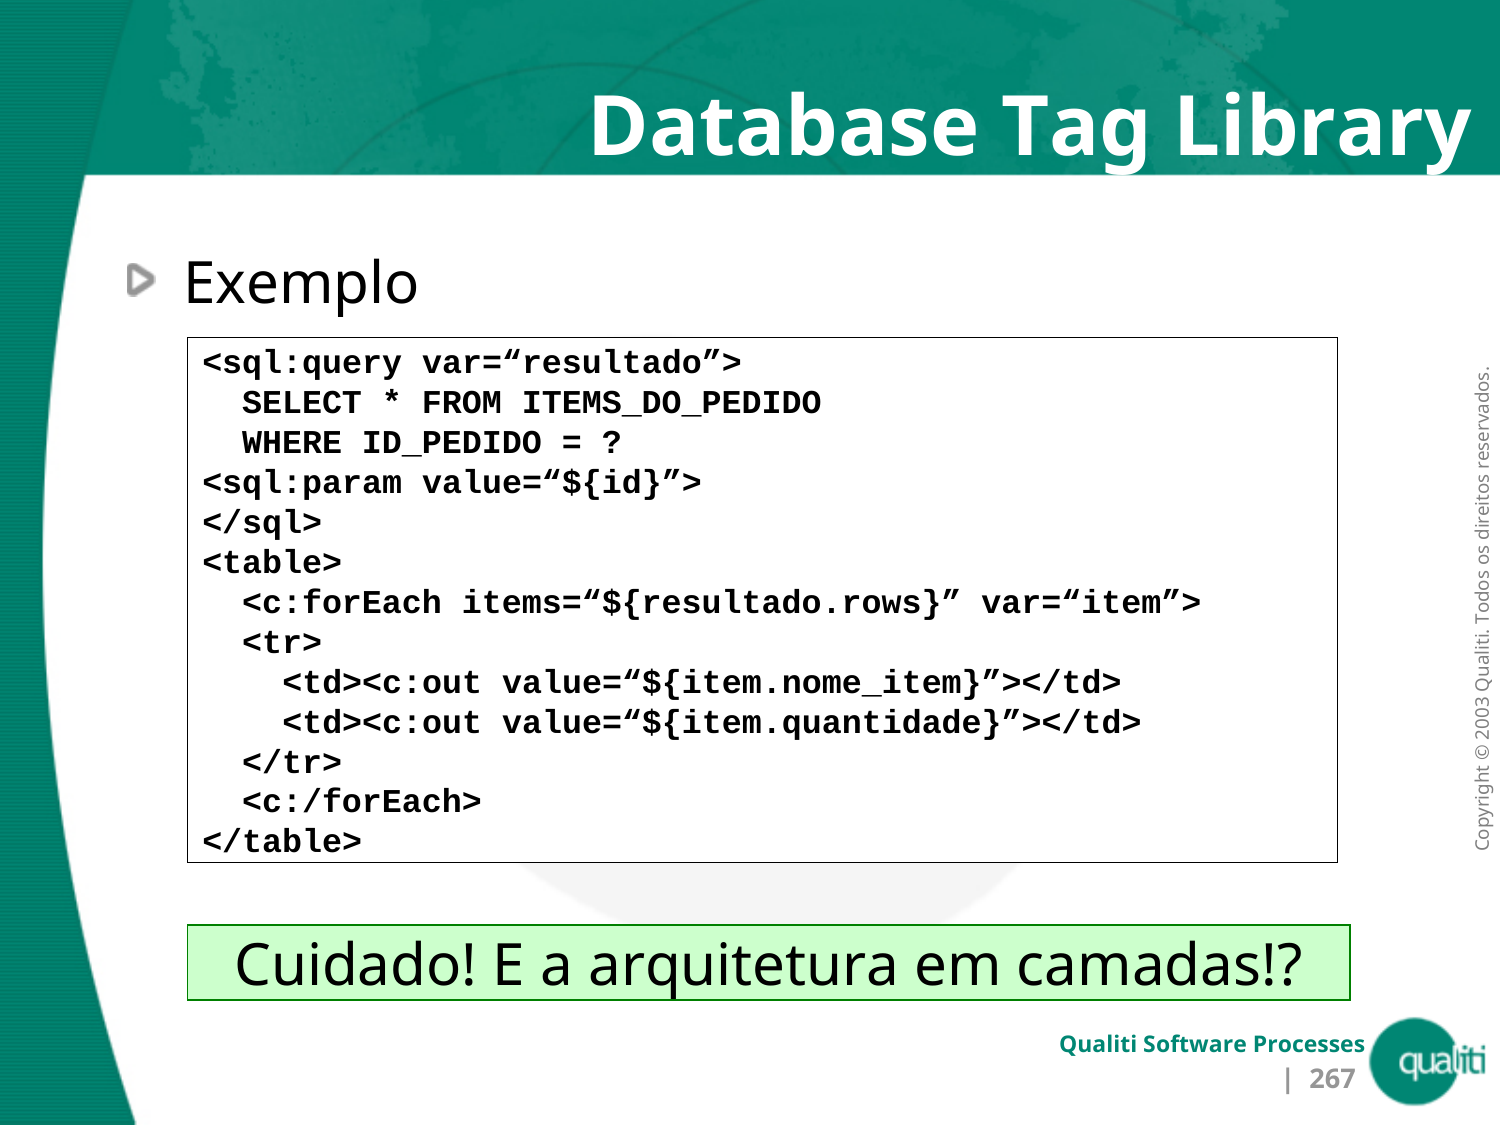

# Database Tag Library
Exemplo
<sql:query var=“resultado”>
 SELECT * FROM ITEMS_DO_PEDIDO
 WHERE ID_PEDIDO = ?
<sql:param value=“${id}”>
</sql>
<table>
 <c:forEach items=“${resultado.rows}” var=“item”>
 <tr>
 <td><c:out value=“${item.nome_item}”></td>
 <td><c:out value=“${item.quantidade}”></td>
 </tr>
 <c:/forEach>
</table>
Cuidado! E a arquitetura em camadas!?